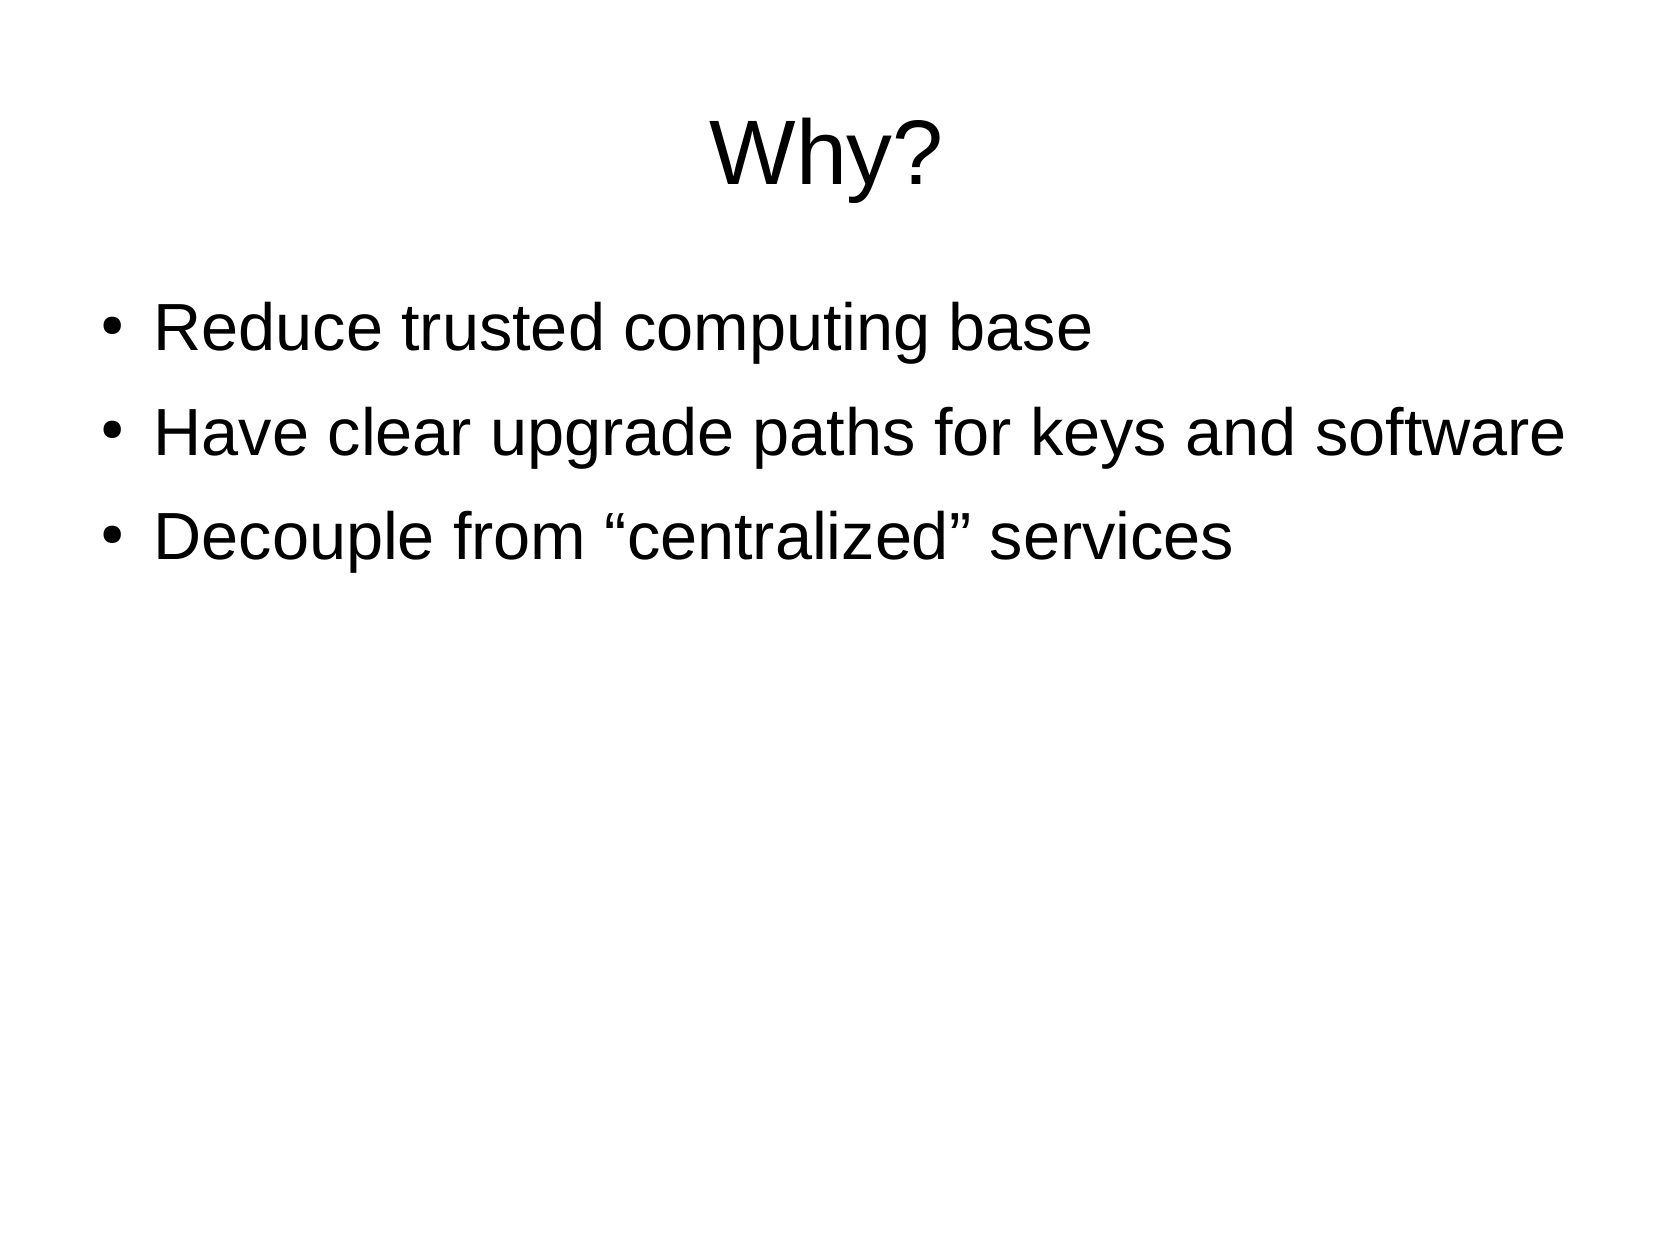

# Why?
Reduce trusted computing base
Have clear upgrade paths for keys and software
Decouple from “centralized” services